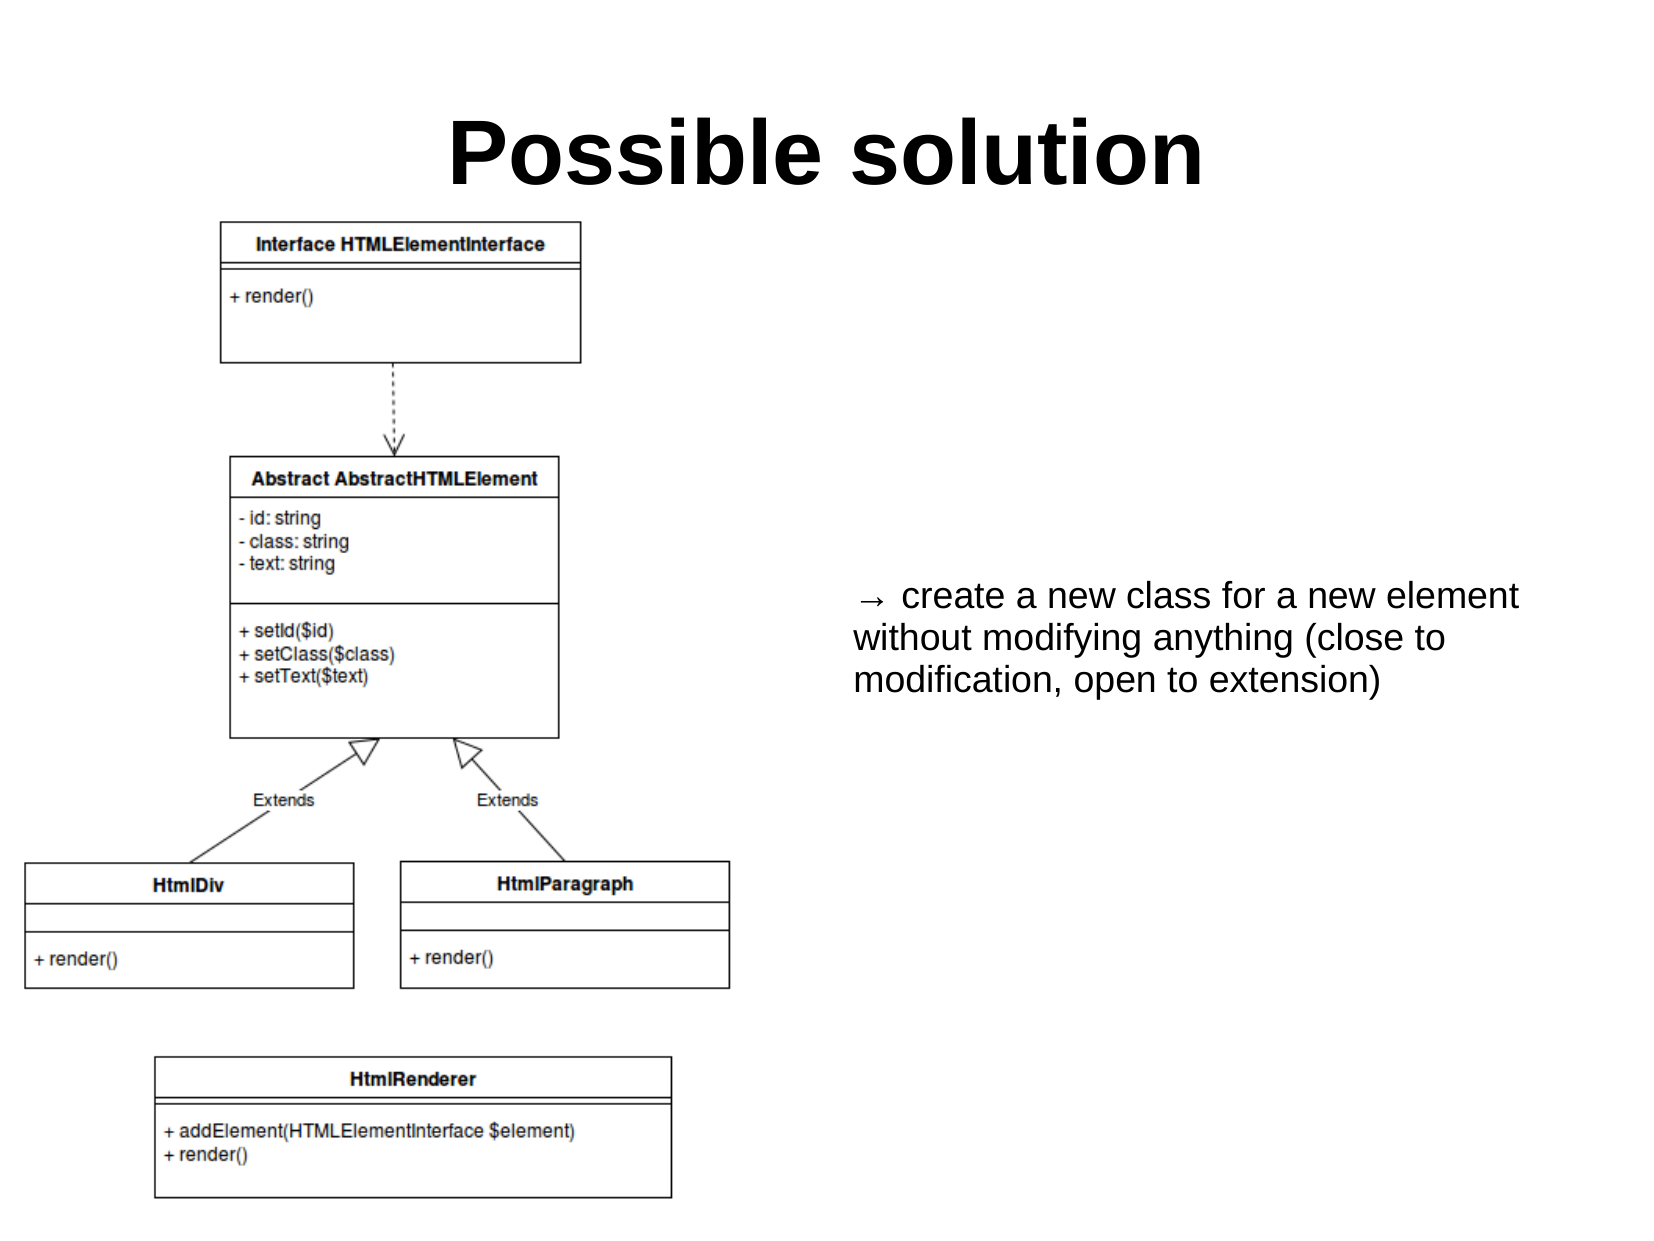

# Possible solution
→ create a new class for a new element without modifying anything (close to modification, open to extension)